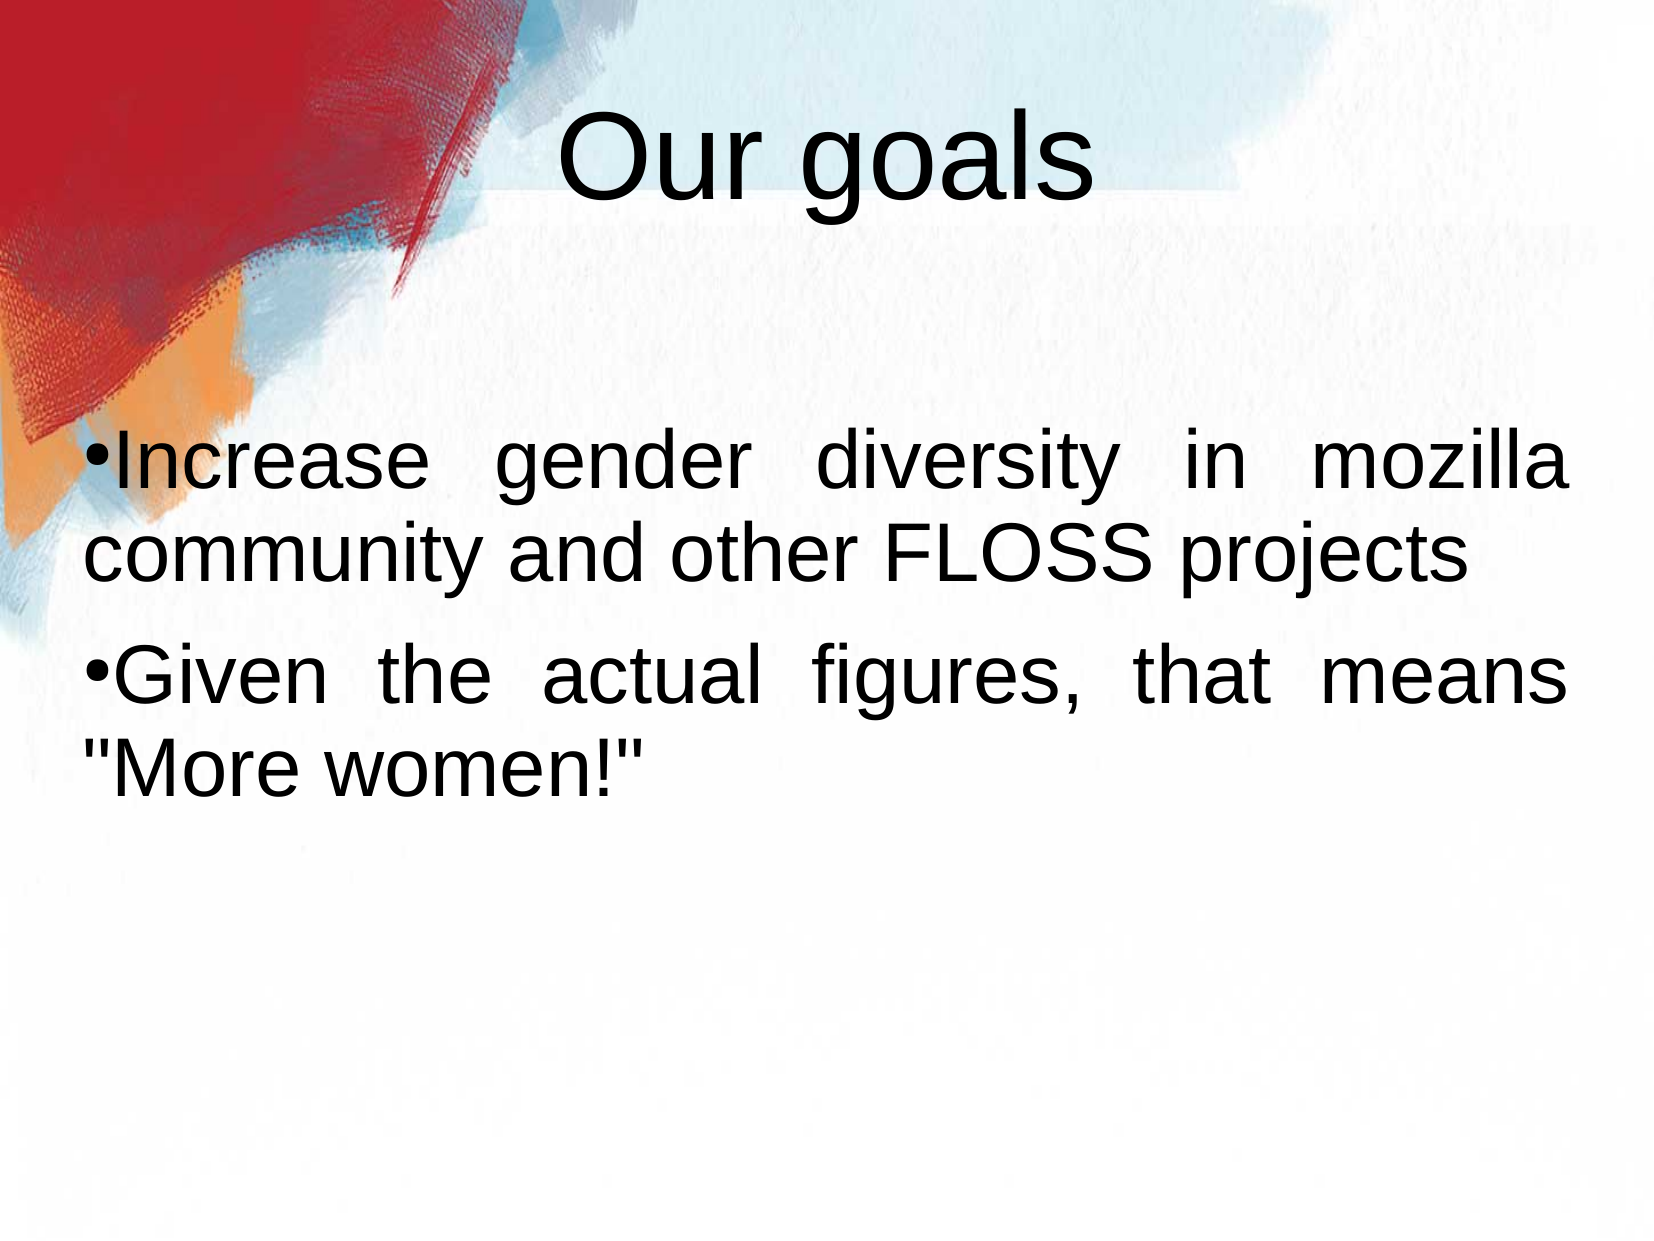

# Our goals
Increase gender diversity in mozilla community and other FLOSS projects
Given the actual figures, that means "More women!"